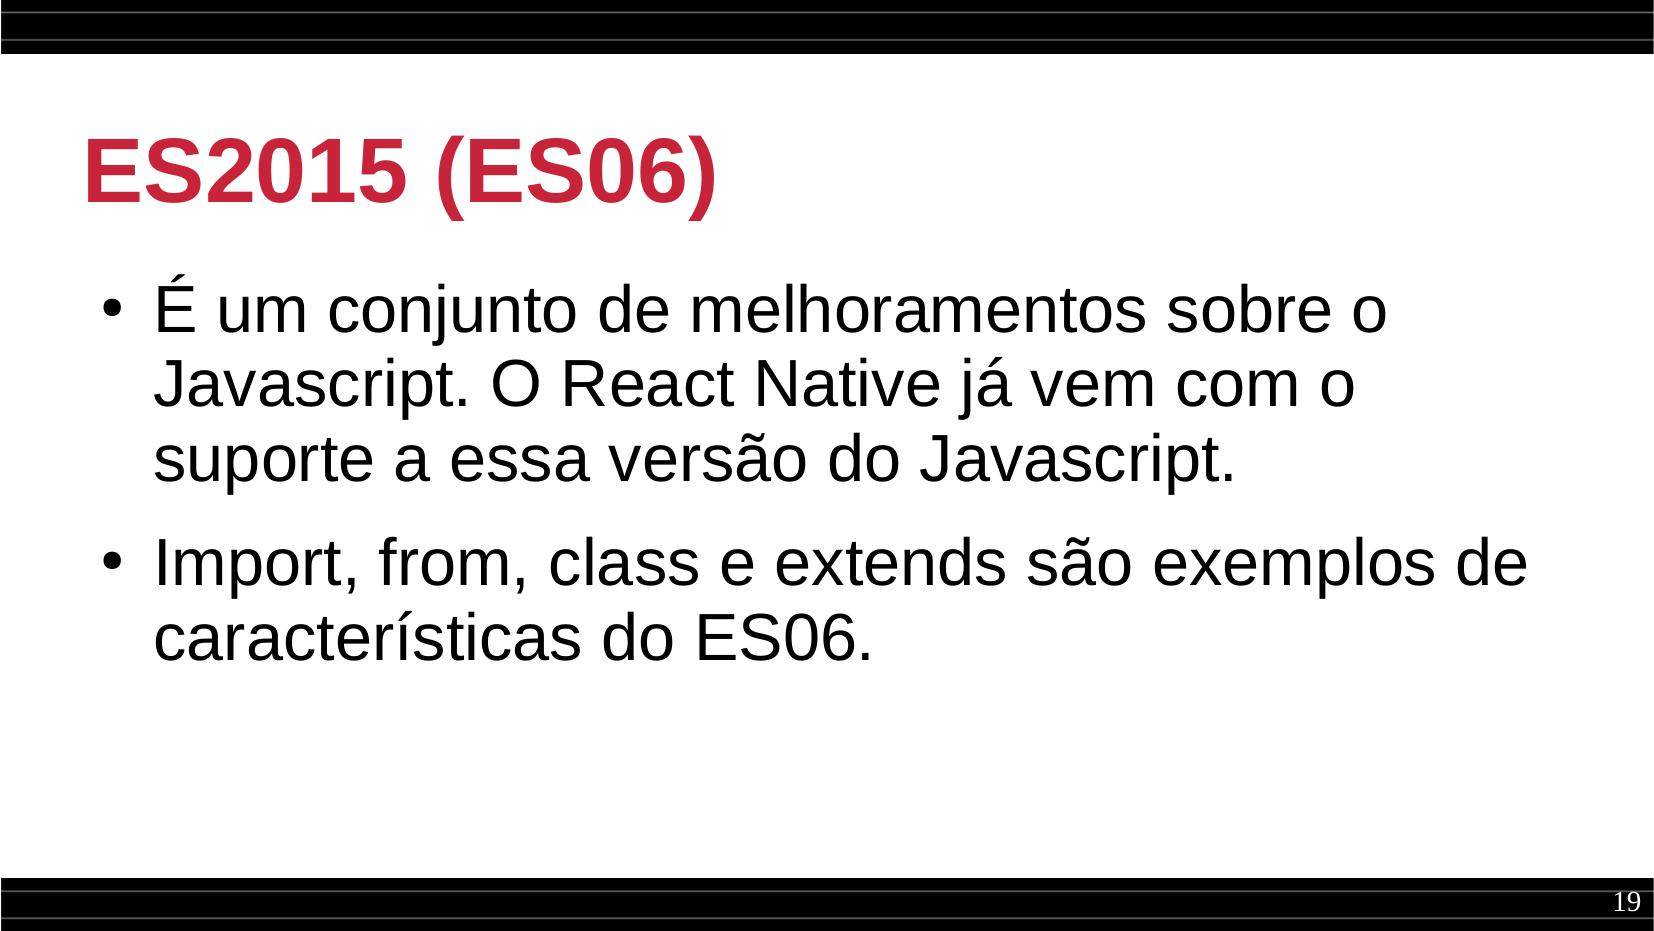

# ES2015 (ES06)
É um conjunto de melhoramentos sobre o Javascript. O React Native já vem com o suporte a essa versão do Javascript.
Import, from, class e extends são exemplos de características do ES06.